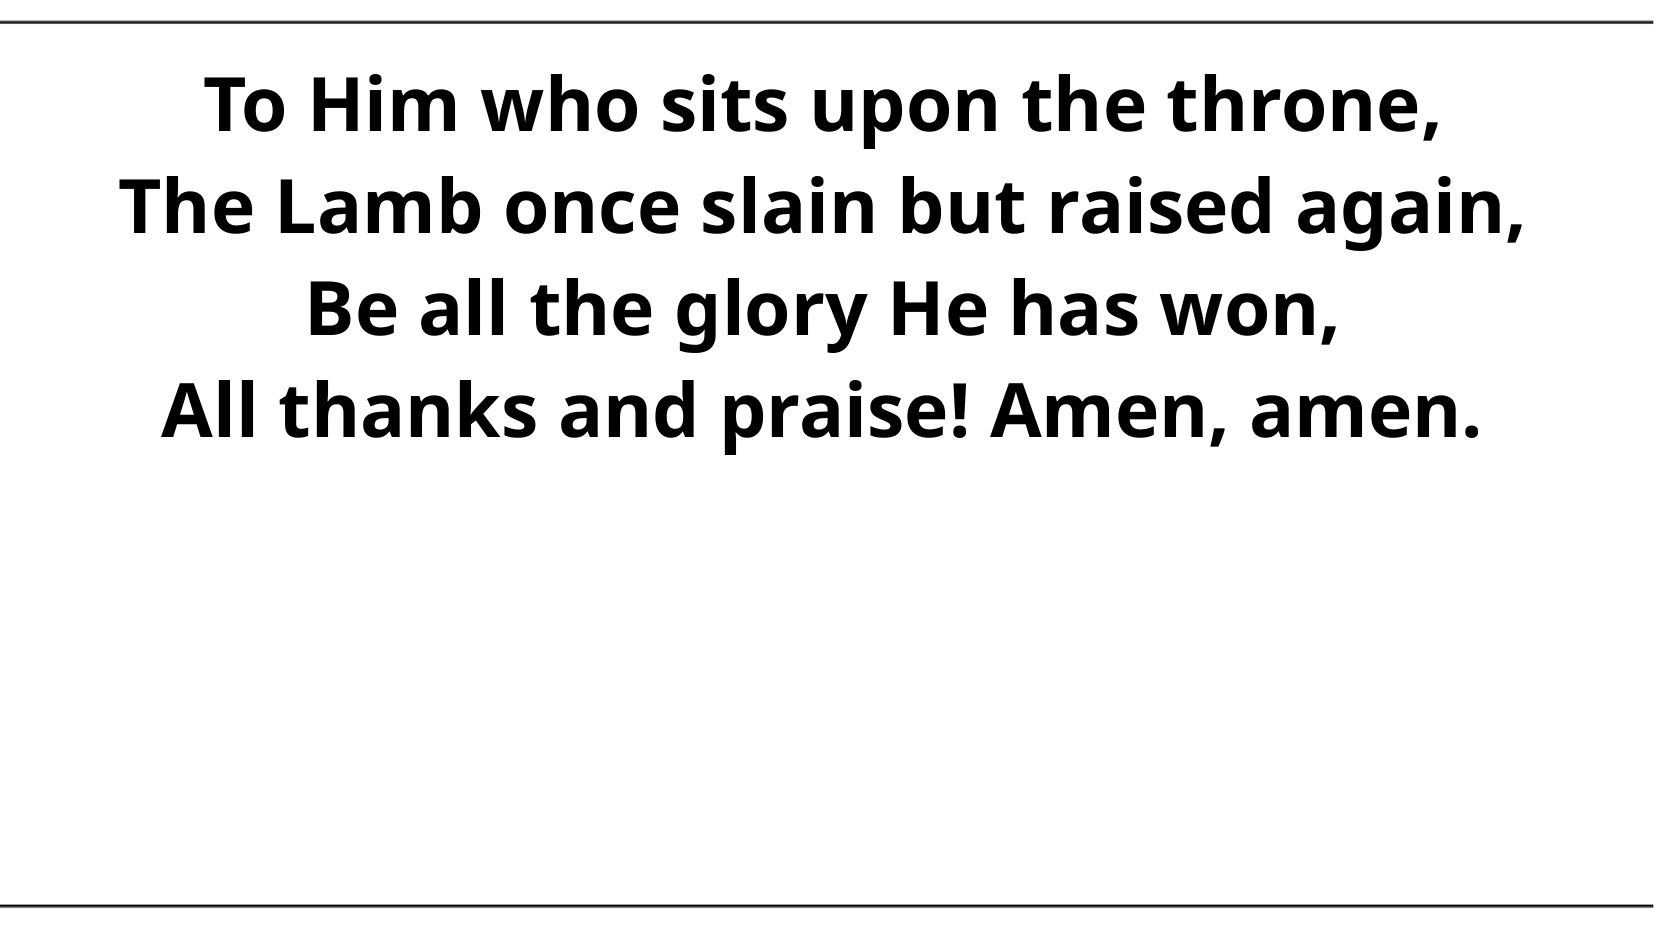

To Him who sits upon the throne,
The Lamb once slain but raised again,
Be all the glory He has won,
All thanks and praise! Amen, amen.